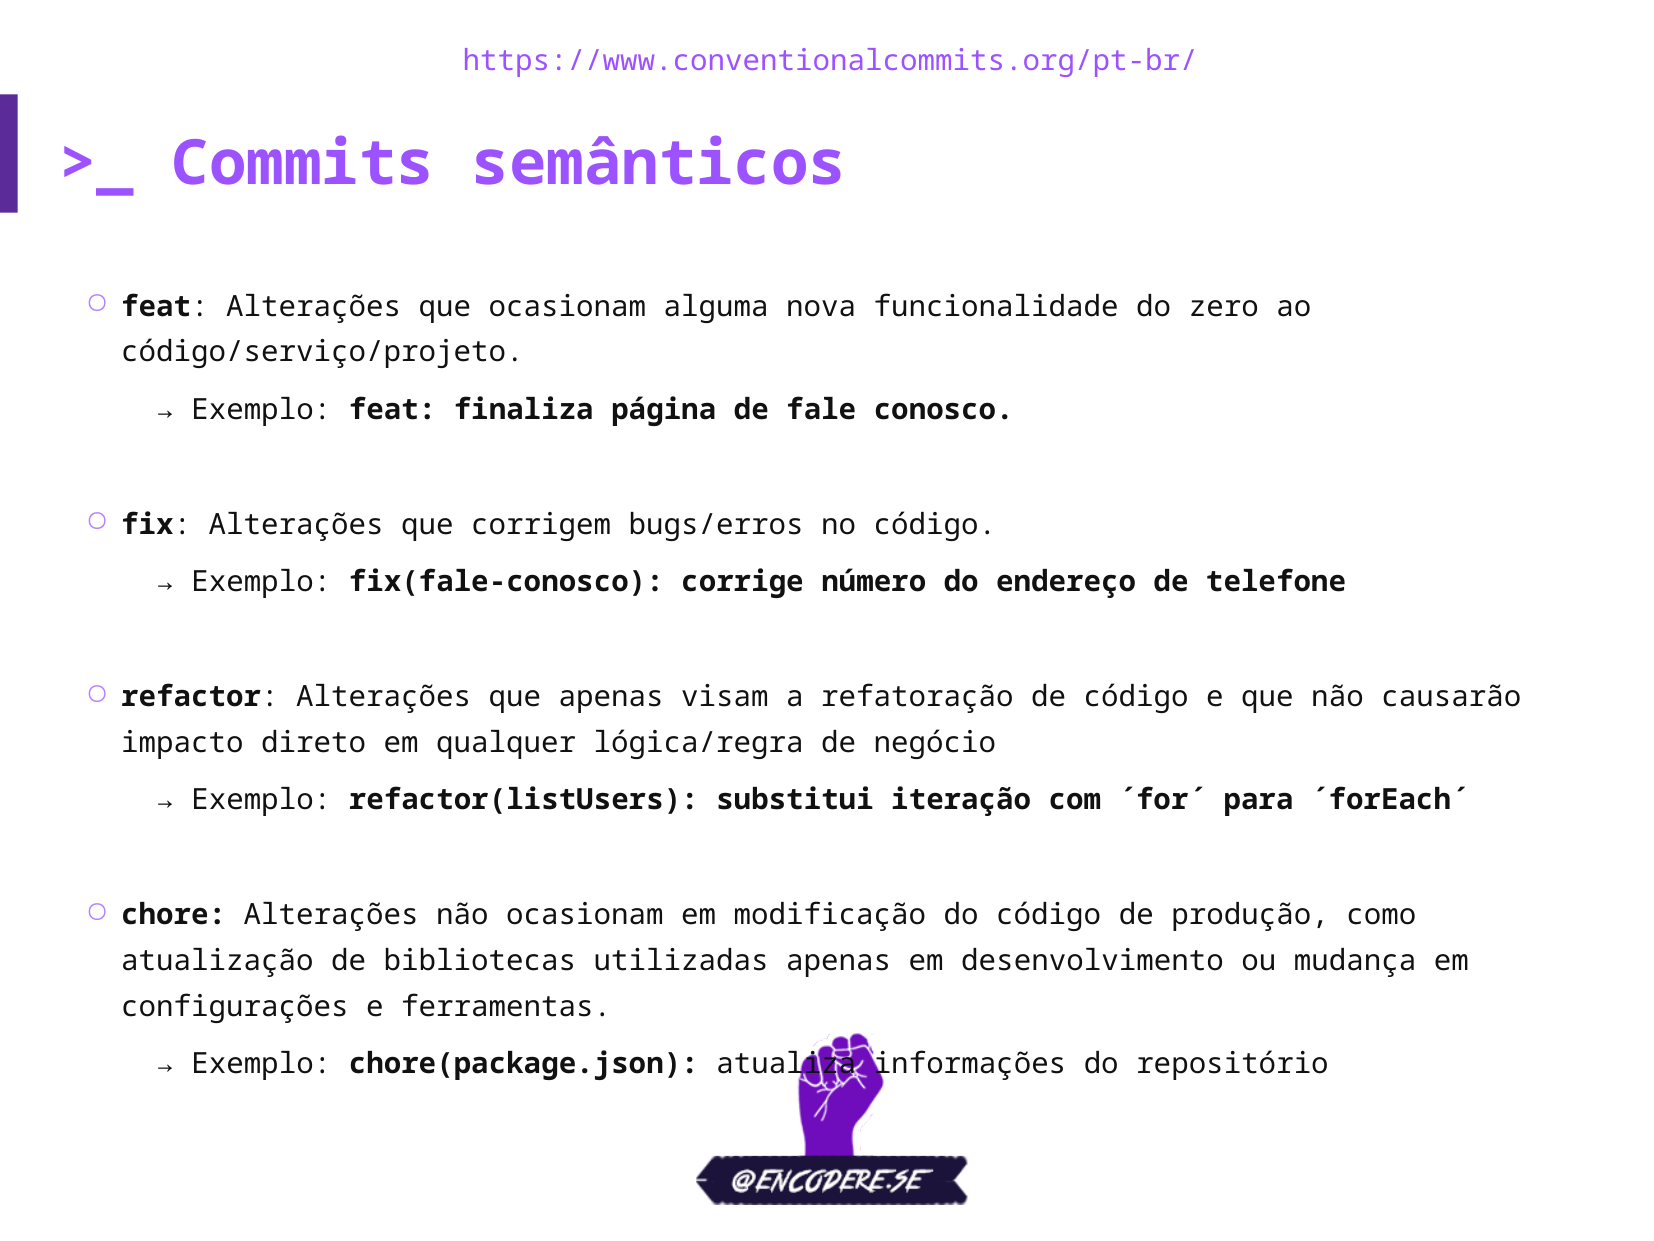

https://www.conventionalcommits.org/pt-br/
# >_ Commits semânticos
feat: Alterações que ocasionam alguma nova funcionalidade do zero ao código/serviço/projeto.
→ Exemplo: feat: finaliza página de fale conosco.
fix: Alterações que corrigem bugs/erros no código.
→ Exemplo: fix(fale-conosco): corrige número do endereço de telefone
refactor: Alterações que apenas visam a refatoração de código e que não causarão impacto direto em qualquer lógica/regra de negócio
→ Exemplo: refactor(listUsers): substitui iteração com ´for´ para ´forEach´
chore: Alterações não ocasionam em modificação do código de produção, como atualização de bibliotecas utilizadas apenas em desenvolvimento ou mudança em configurações e ferramentas.
→ Exemplo: chore(package.json): atualiza informações do repositório